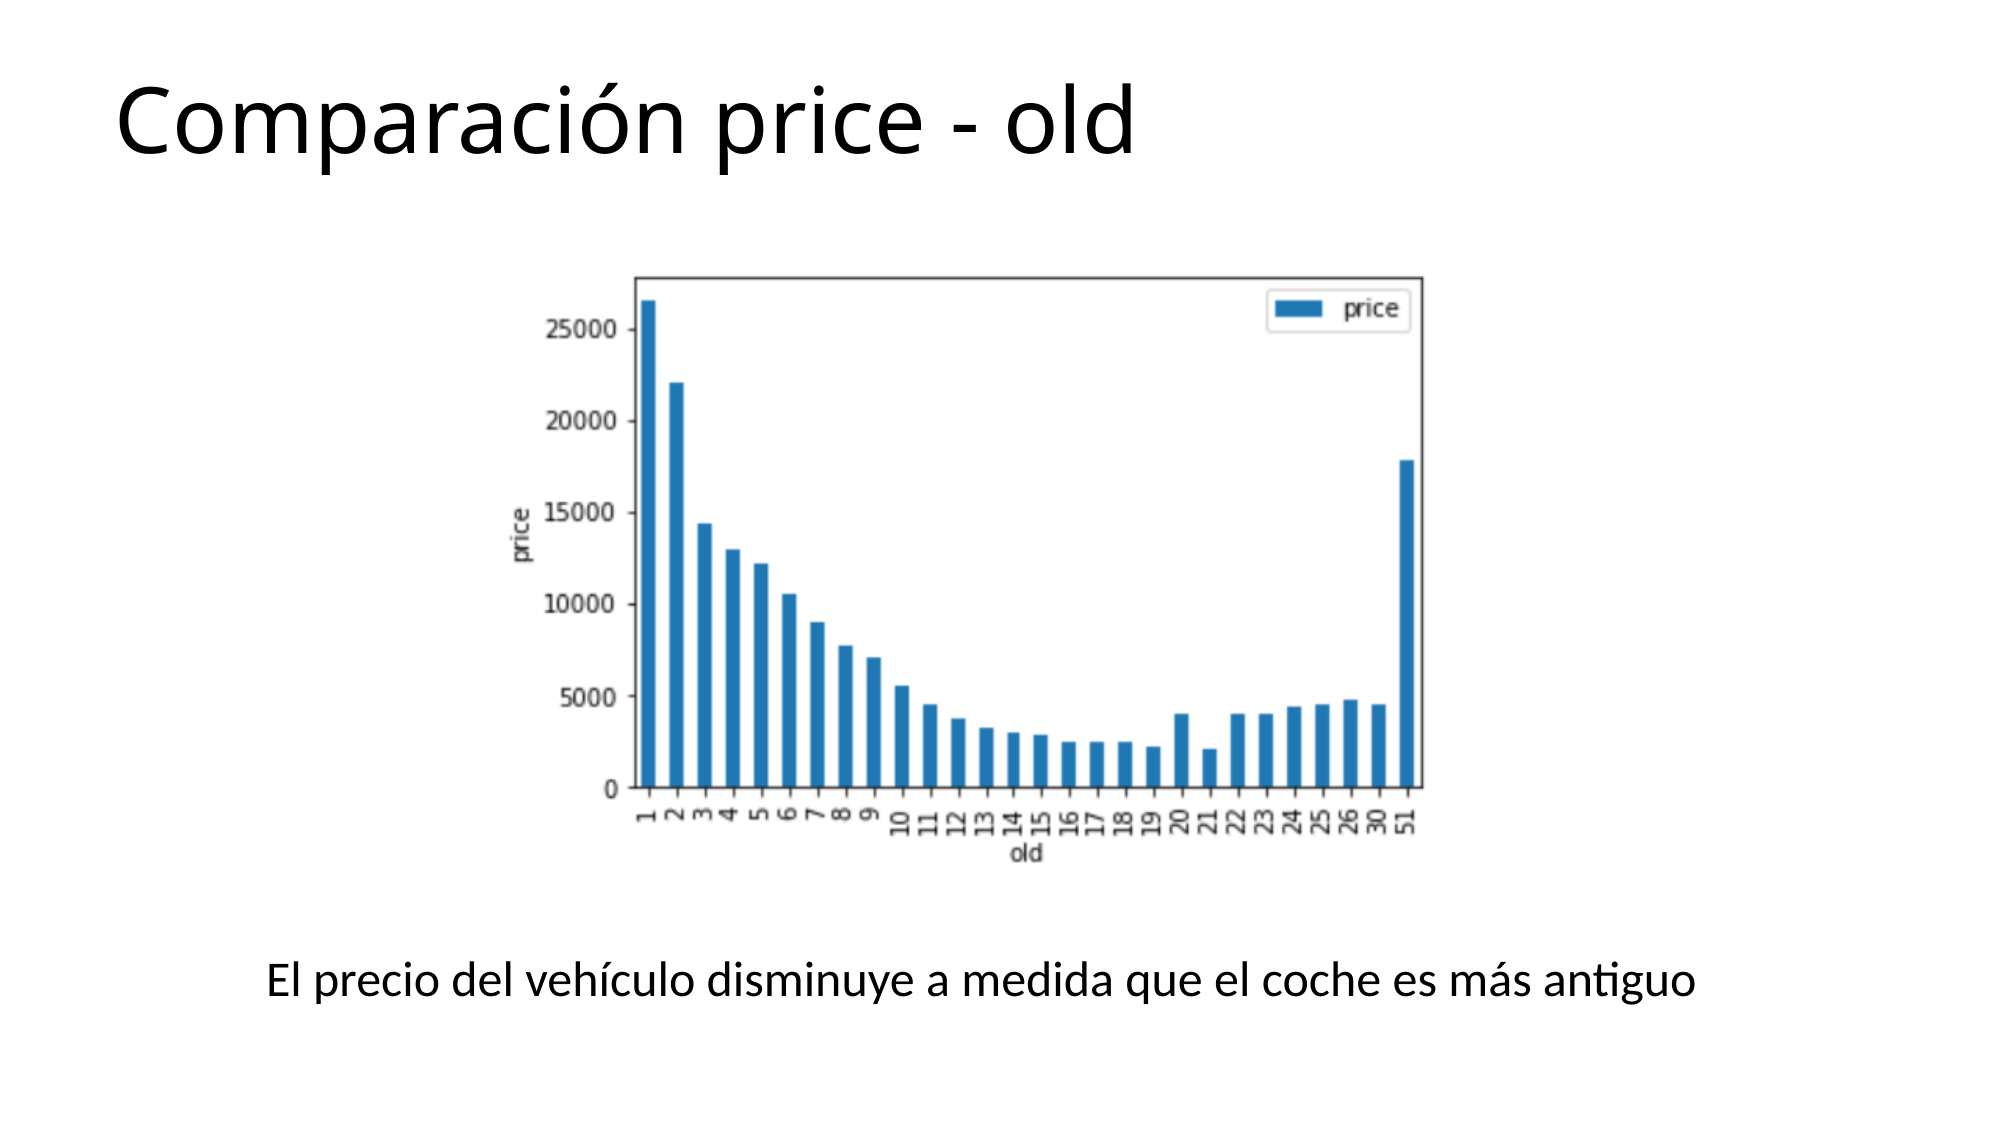

Comparación price - old
El precio del vehículo disminuye a medida que el coche es más antiguo